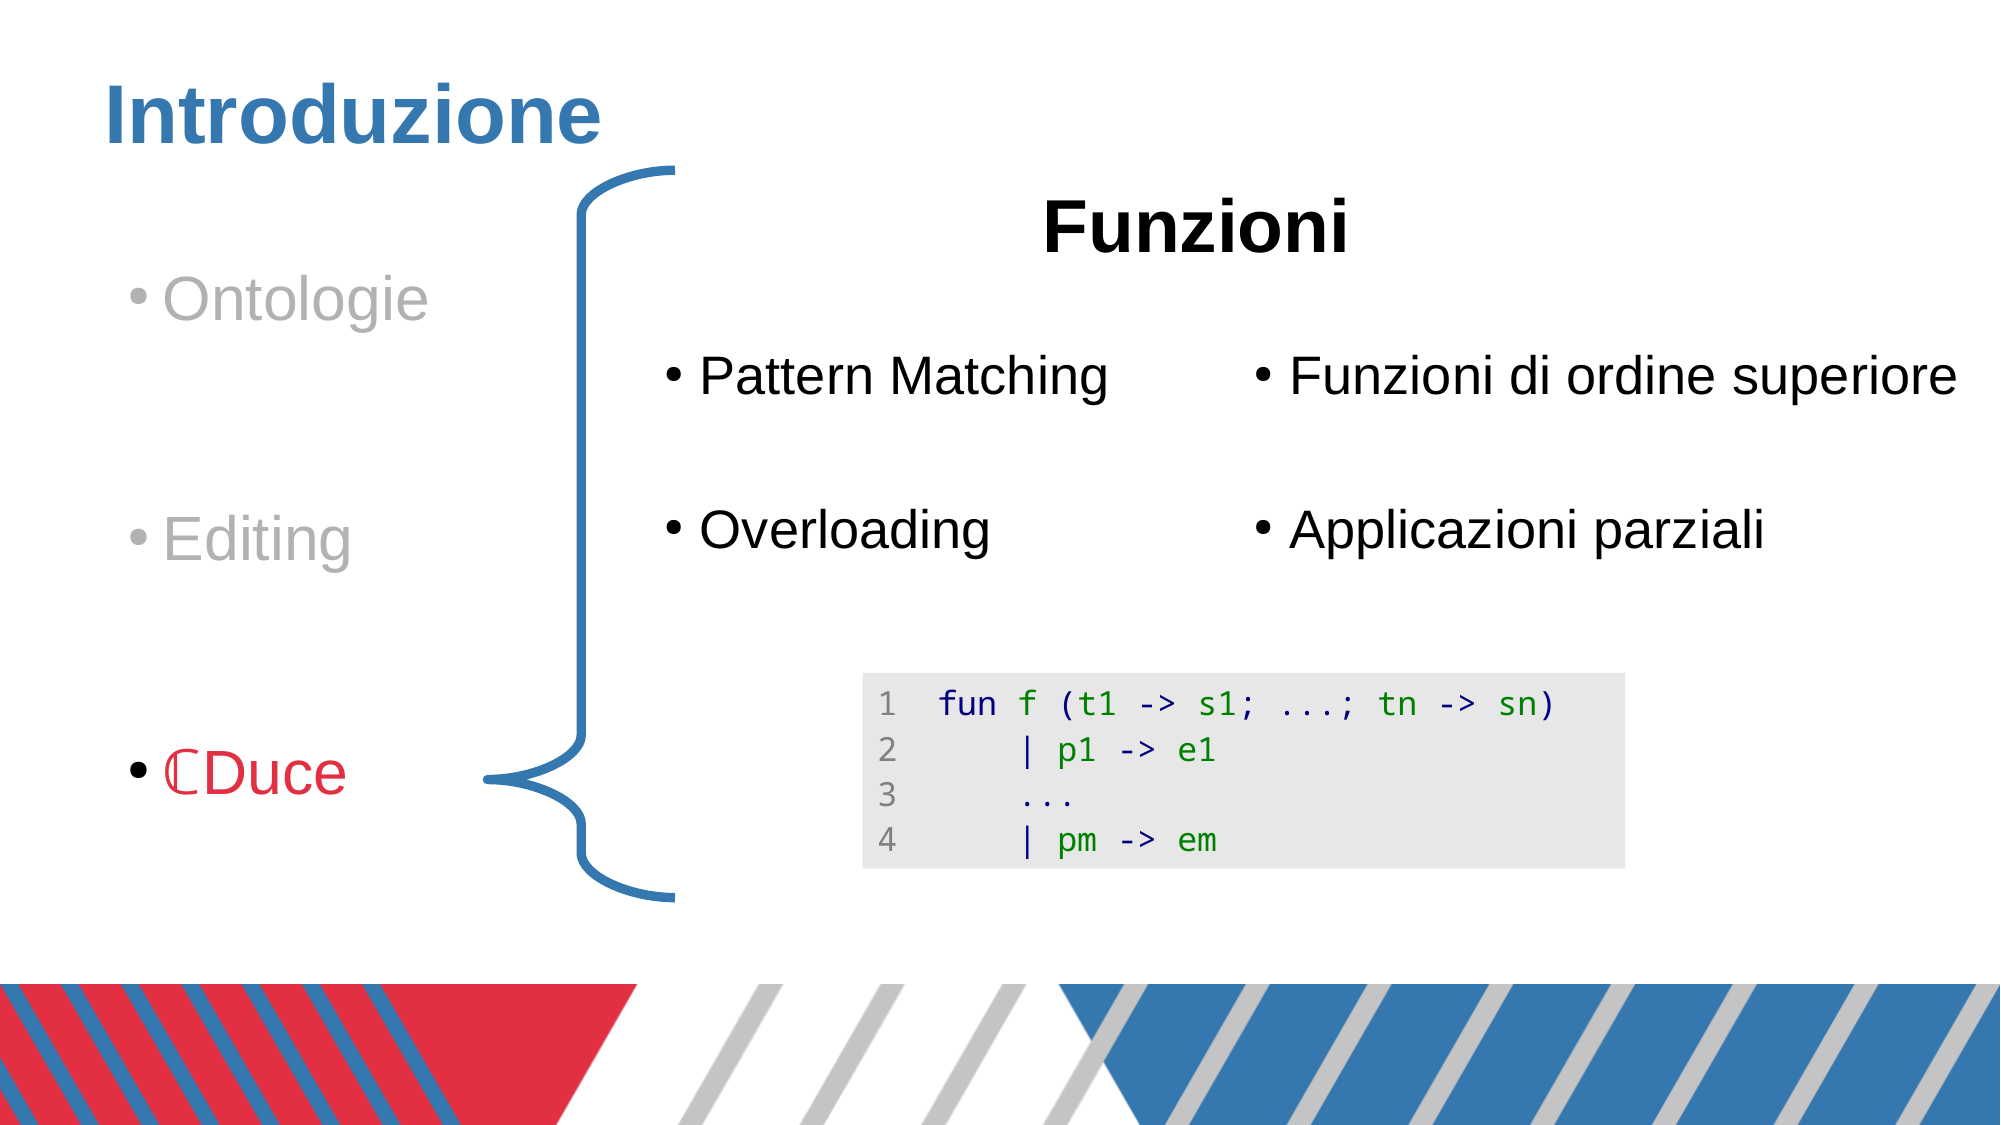

# Introduzione
Funzioni
Ontologie
Editing
ℂDuce
Pattern Matching
Overloading
Funzioni di ordine superiore
Applicazioni parziali
1 fun f (t1 -> s1; ...; tn -> sn)
2 | p1 -> e1
3 ...
4 | pm -> em